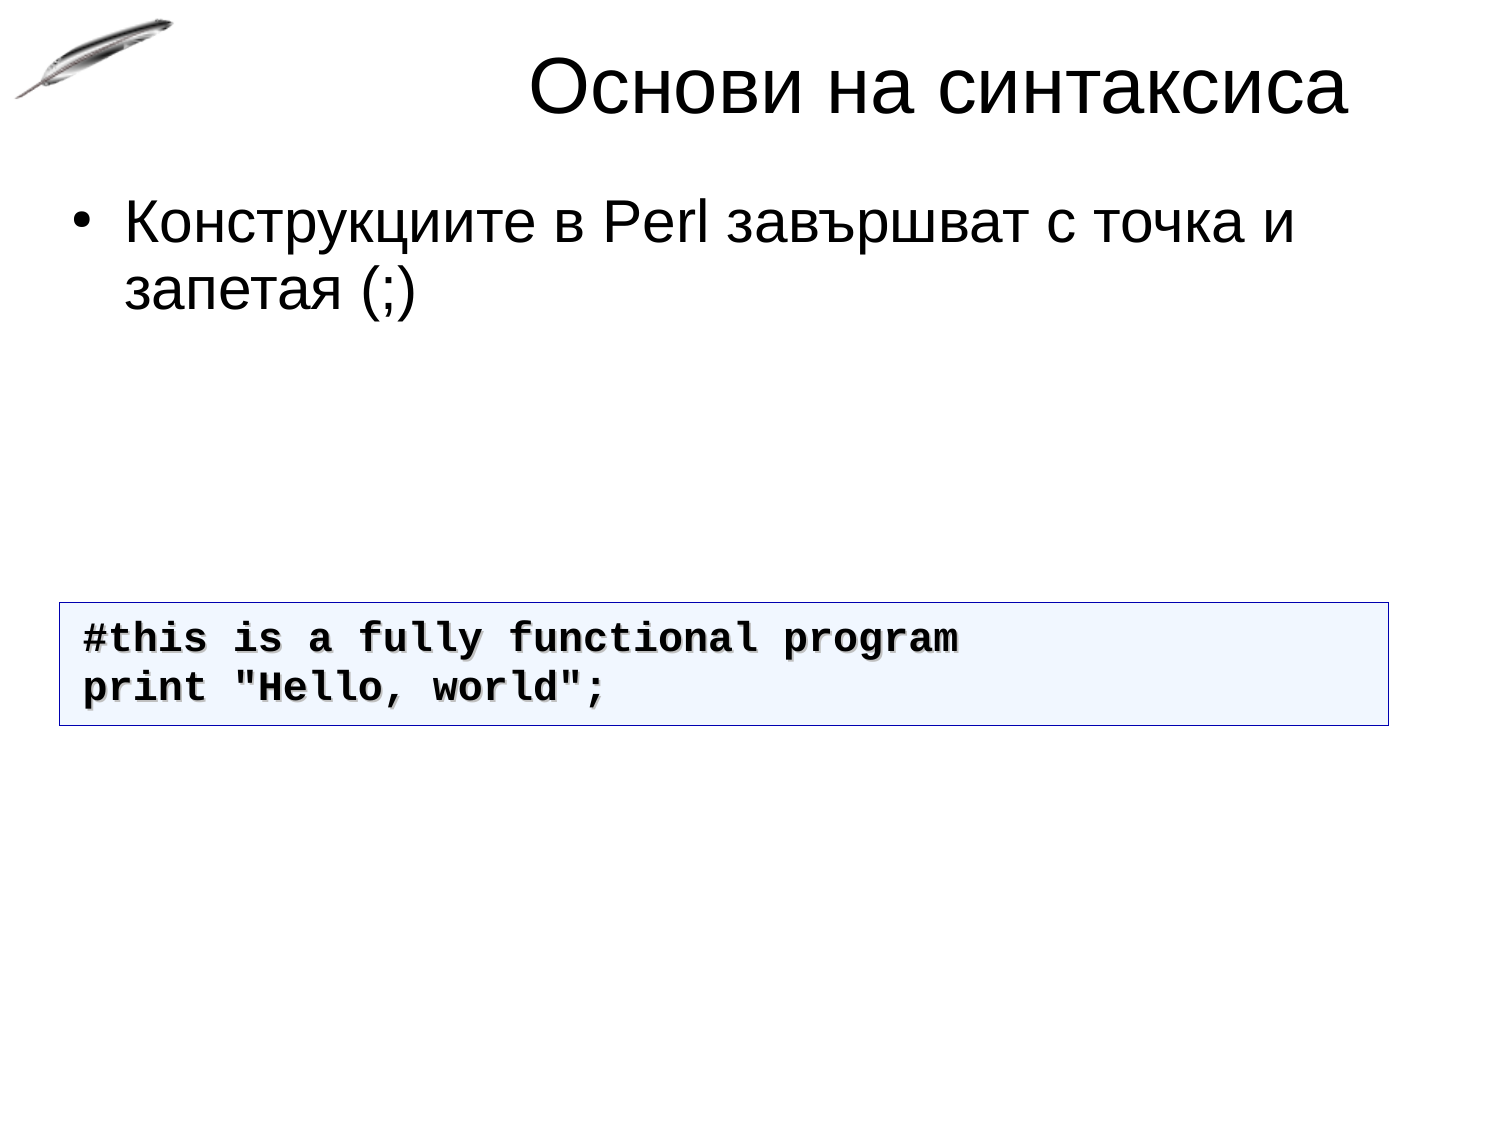

# Основи на синтаксиса
Конструкциите в Perl завършват с точка и запетая (;)
#this is a fully functional program
print "Hello, world";